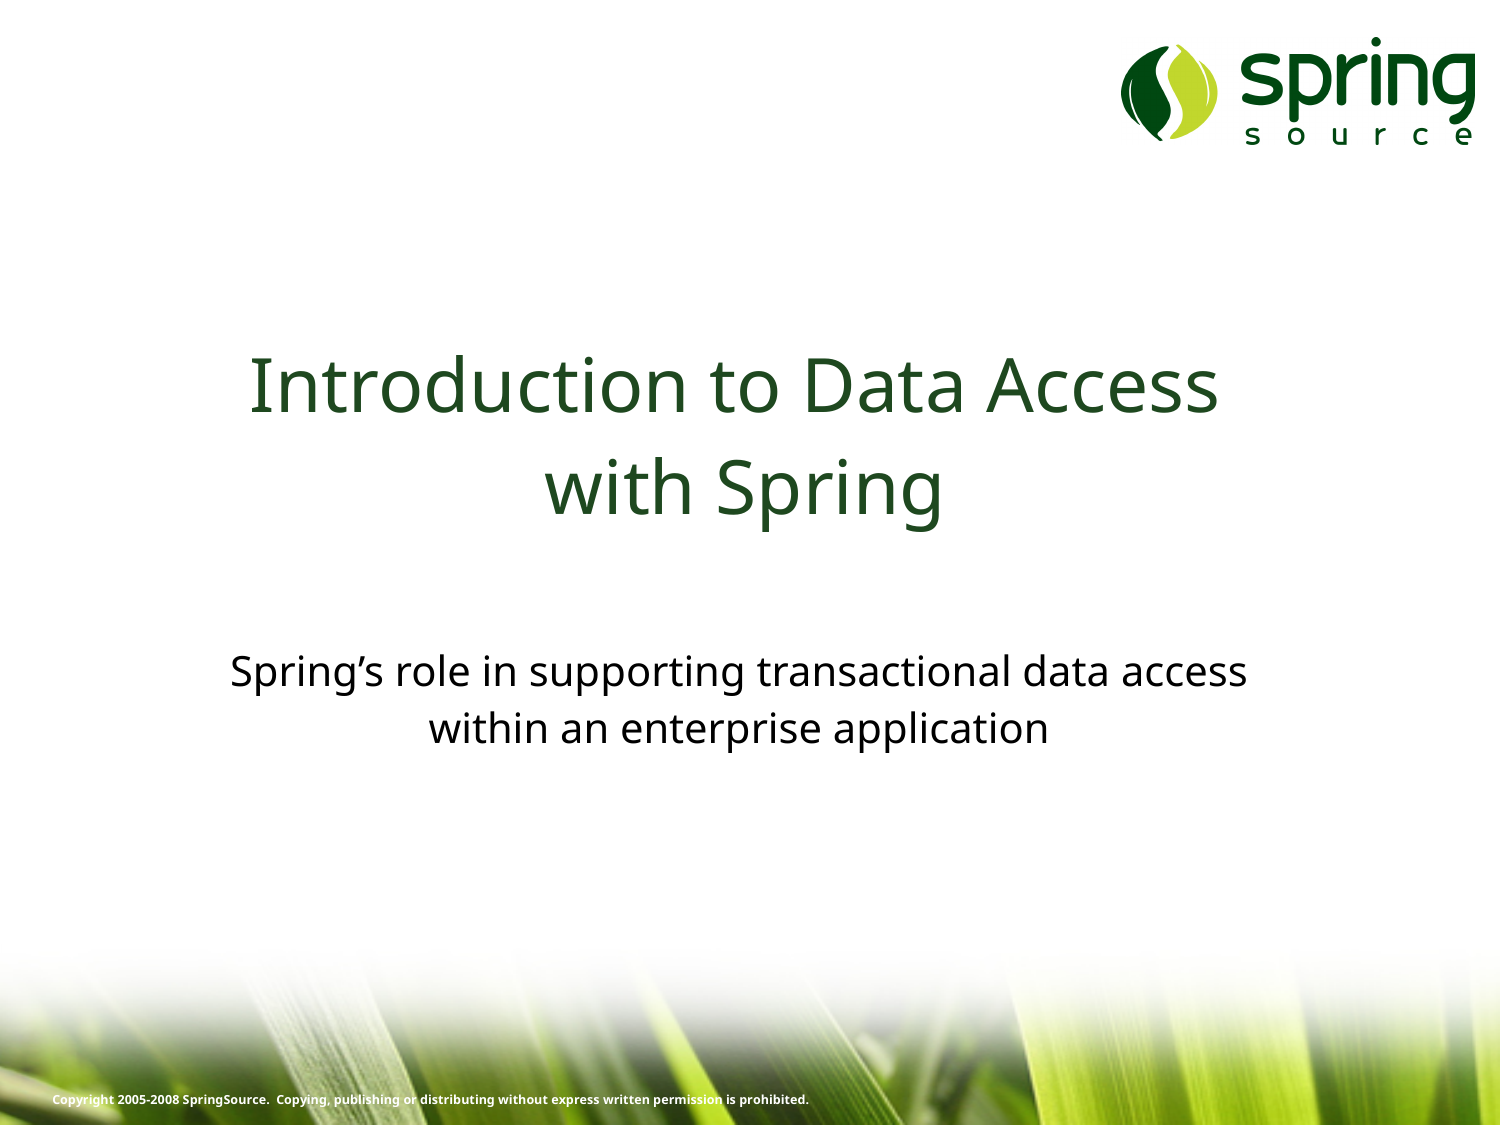

# Introduction to Data Access with Spring
Spring’s role in supporting transactional data access within an enterprise application